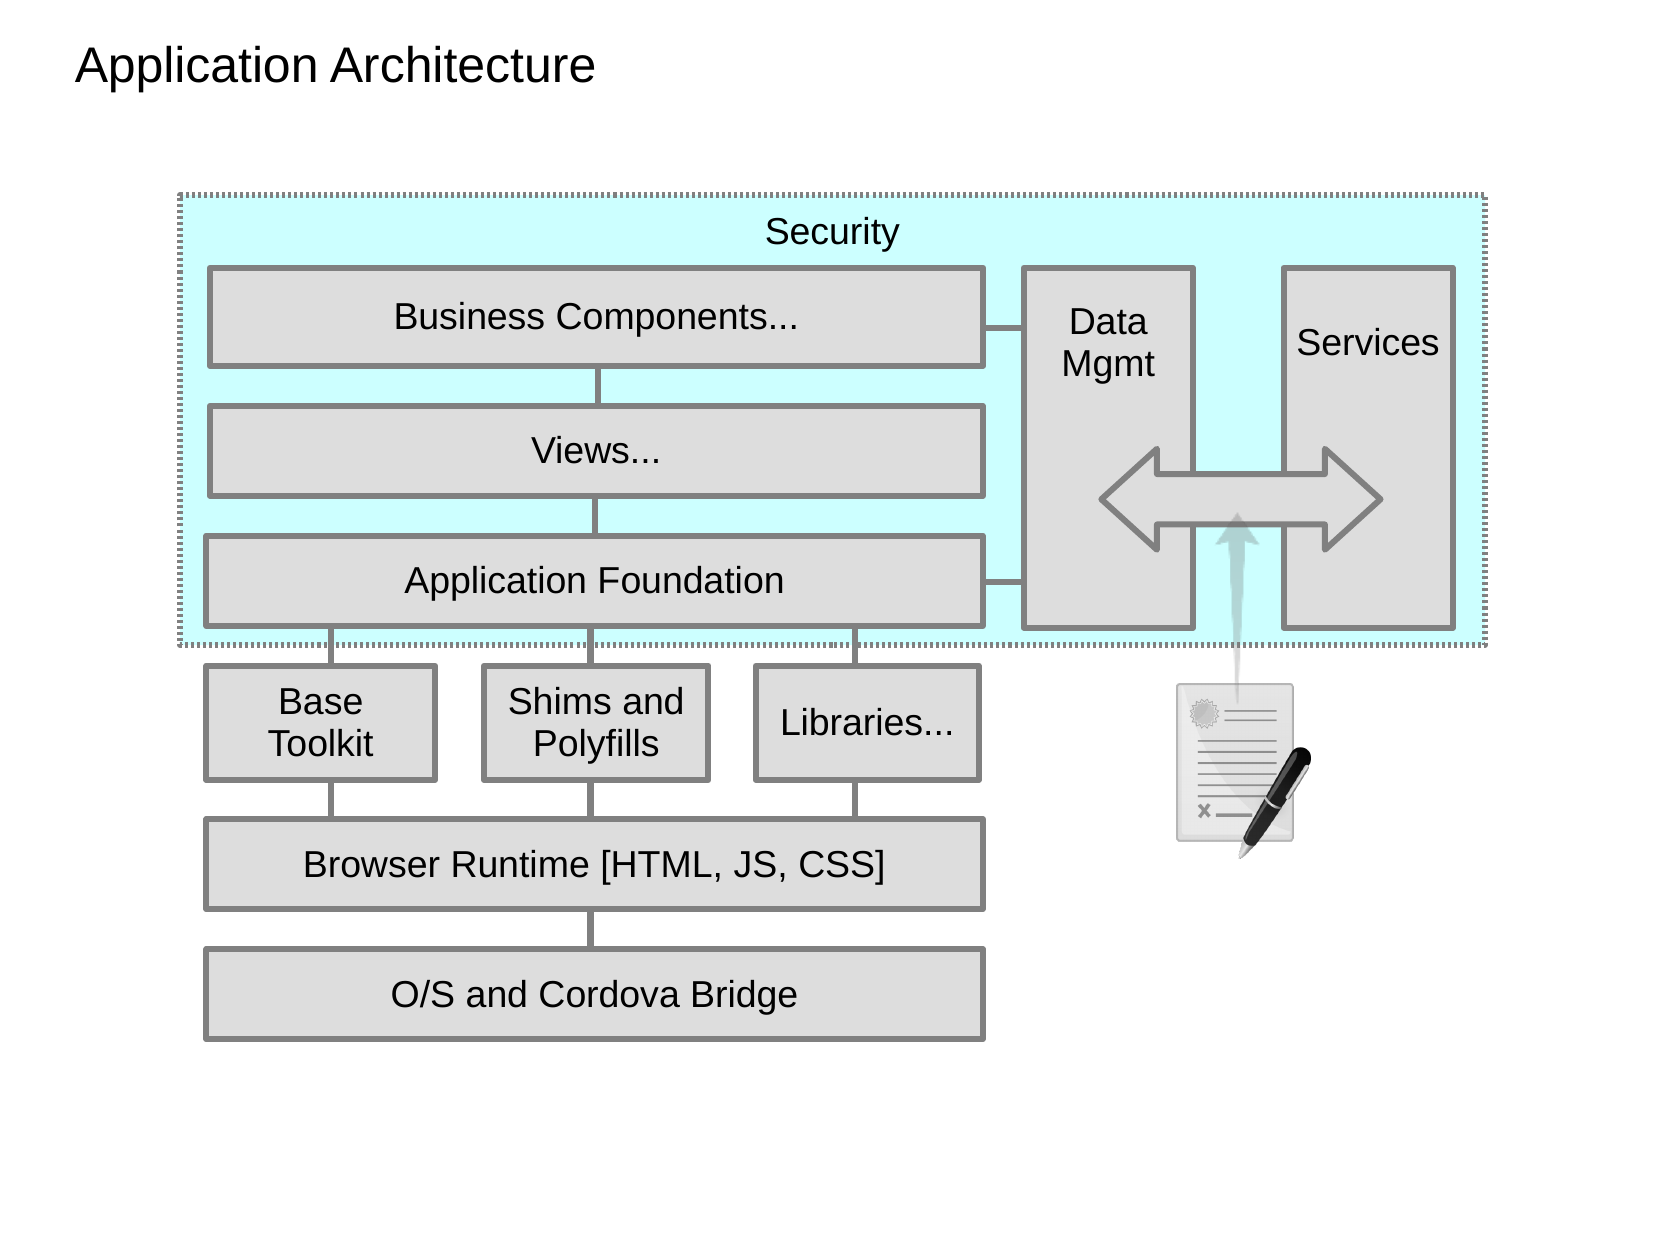

Application Architecture
Security
Business Components...
Data
Mgmt
Services
Views...
Application Foundation
Base
Toolkit
Shims and
Polyfills
Libraries...
Browser Runtime [HTML, JS, CSS]
O/S and Cordova Bridge